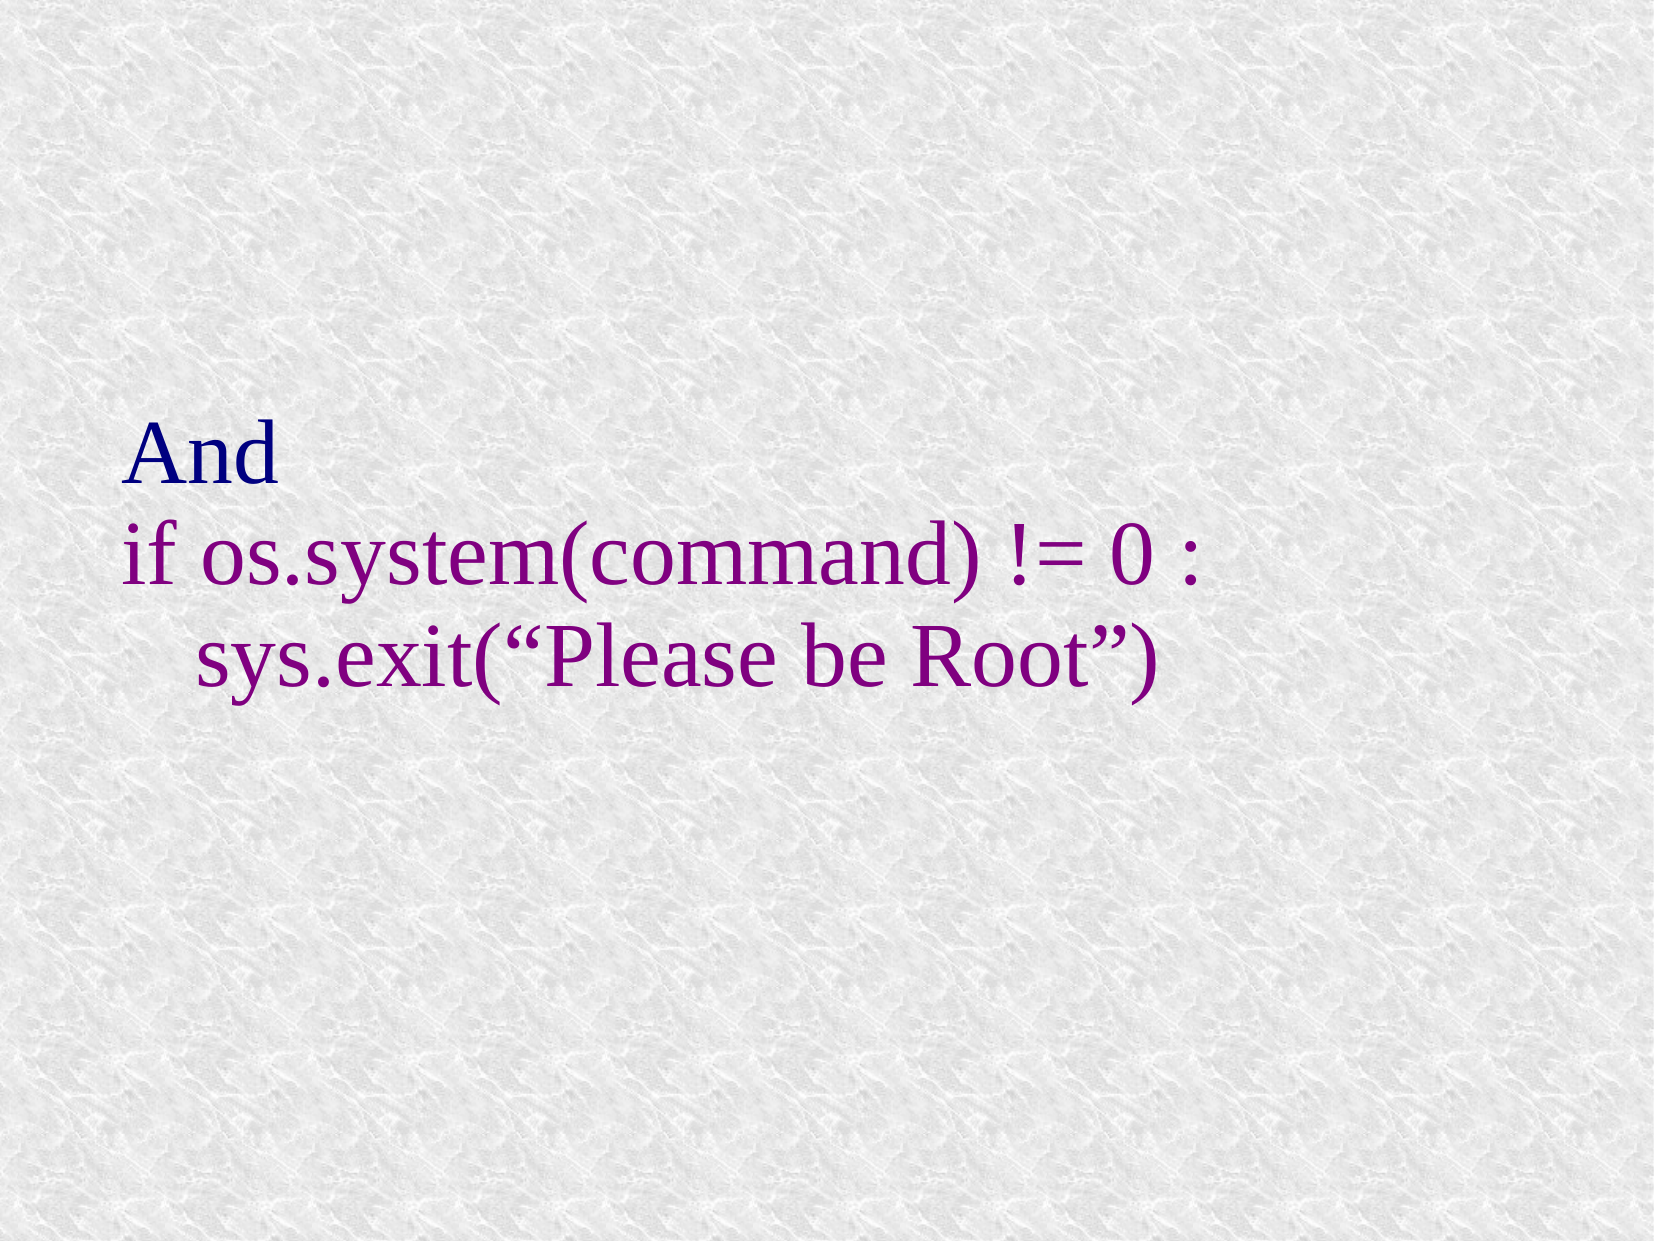

# And if os.system(command) != 0 : sys.exit(“Please be Root”)